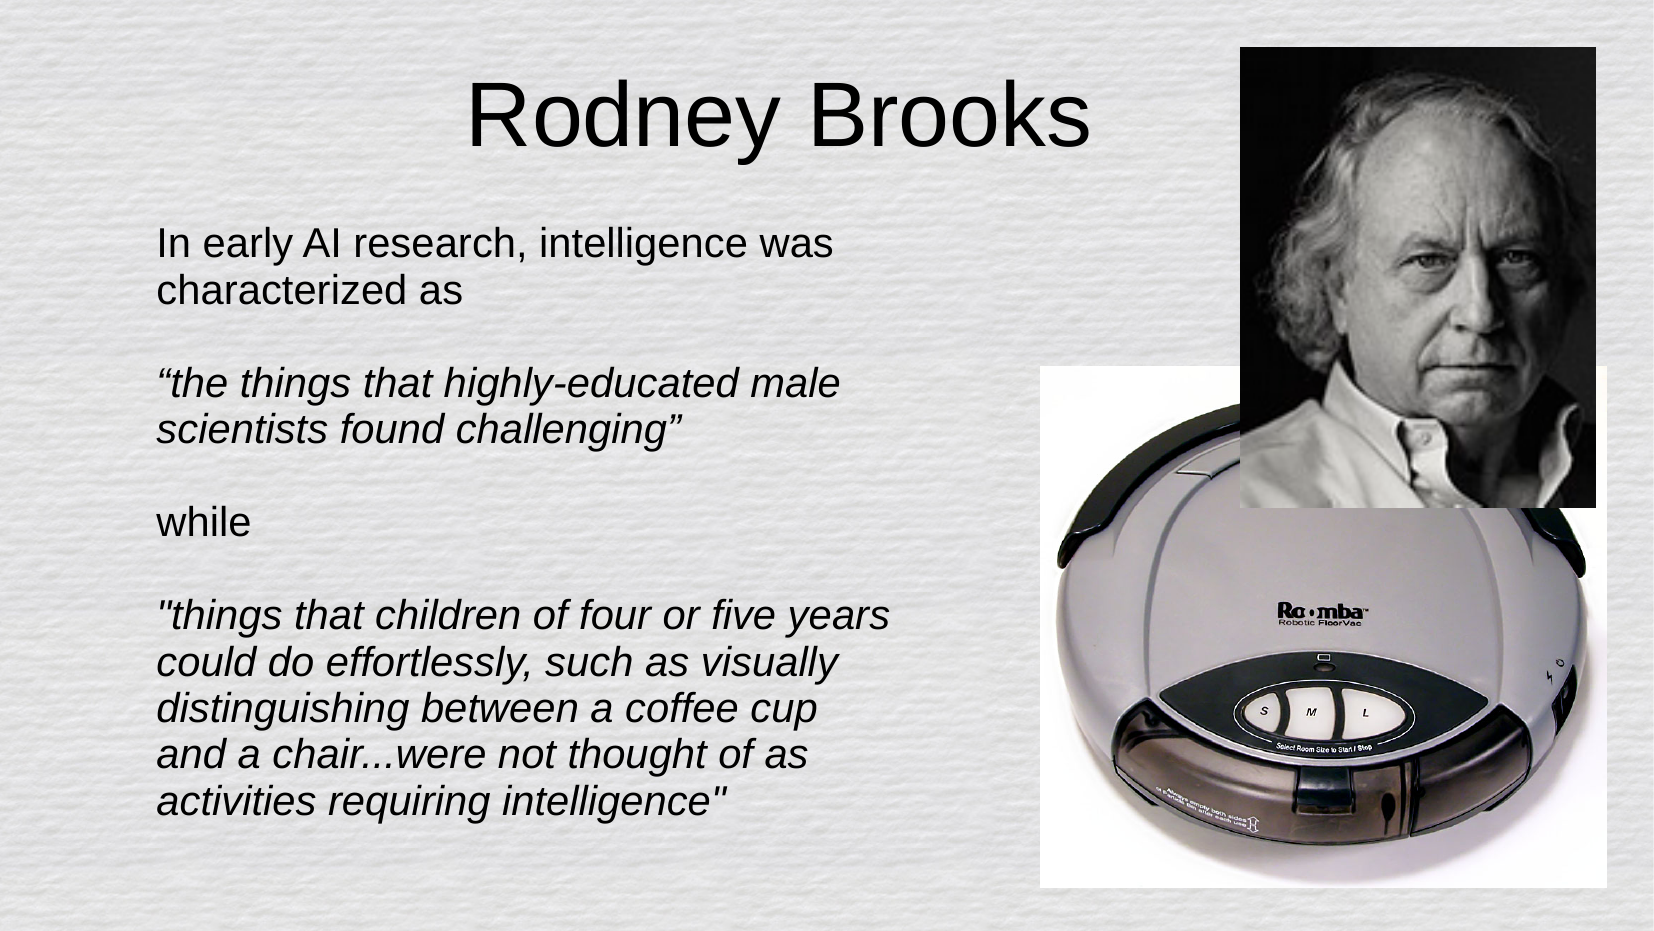

# Rodney Brooks
In early AI research, intelligence was characterized as
“the things that highly-educated male scientists found challenging”
while
"things that children of four or five years could do effortlessly, such as visually distinguishing between a coffee cup and a chair...were not thought of as activities requiring intelligence"